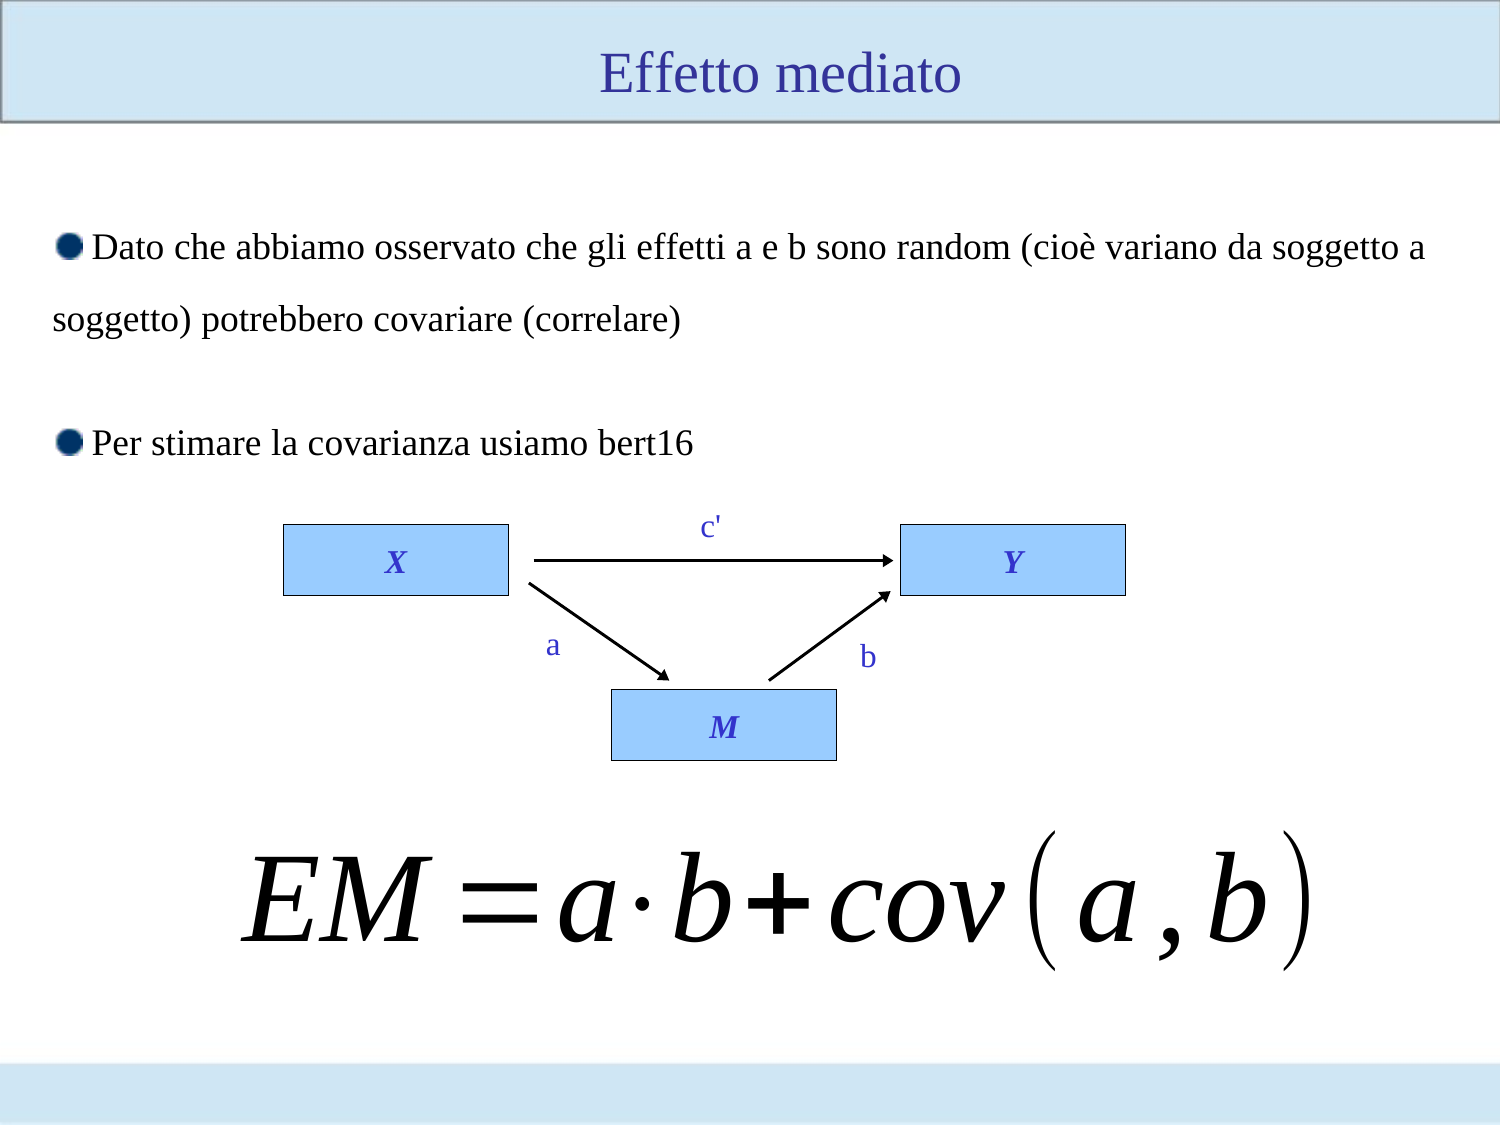

# Effetto mediato
 Dato che abbiamo osservato che gli effetti a e b sono random (cioè variano da soggetto a soggetto) potrebbero covariare (correlare)
 Per stimare la covarianza usiamo bert16
c'
X
Y
a
b
M